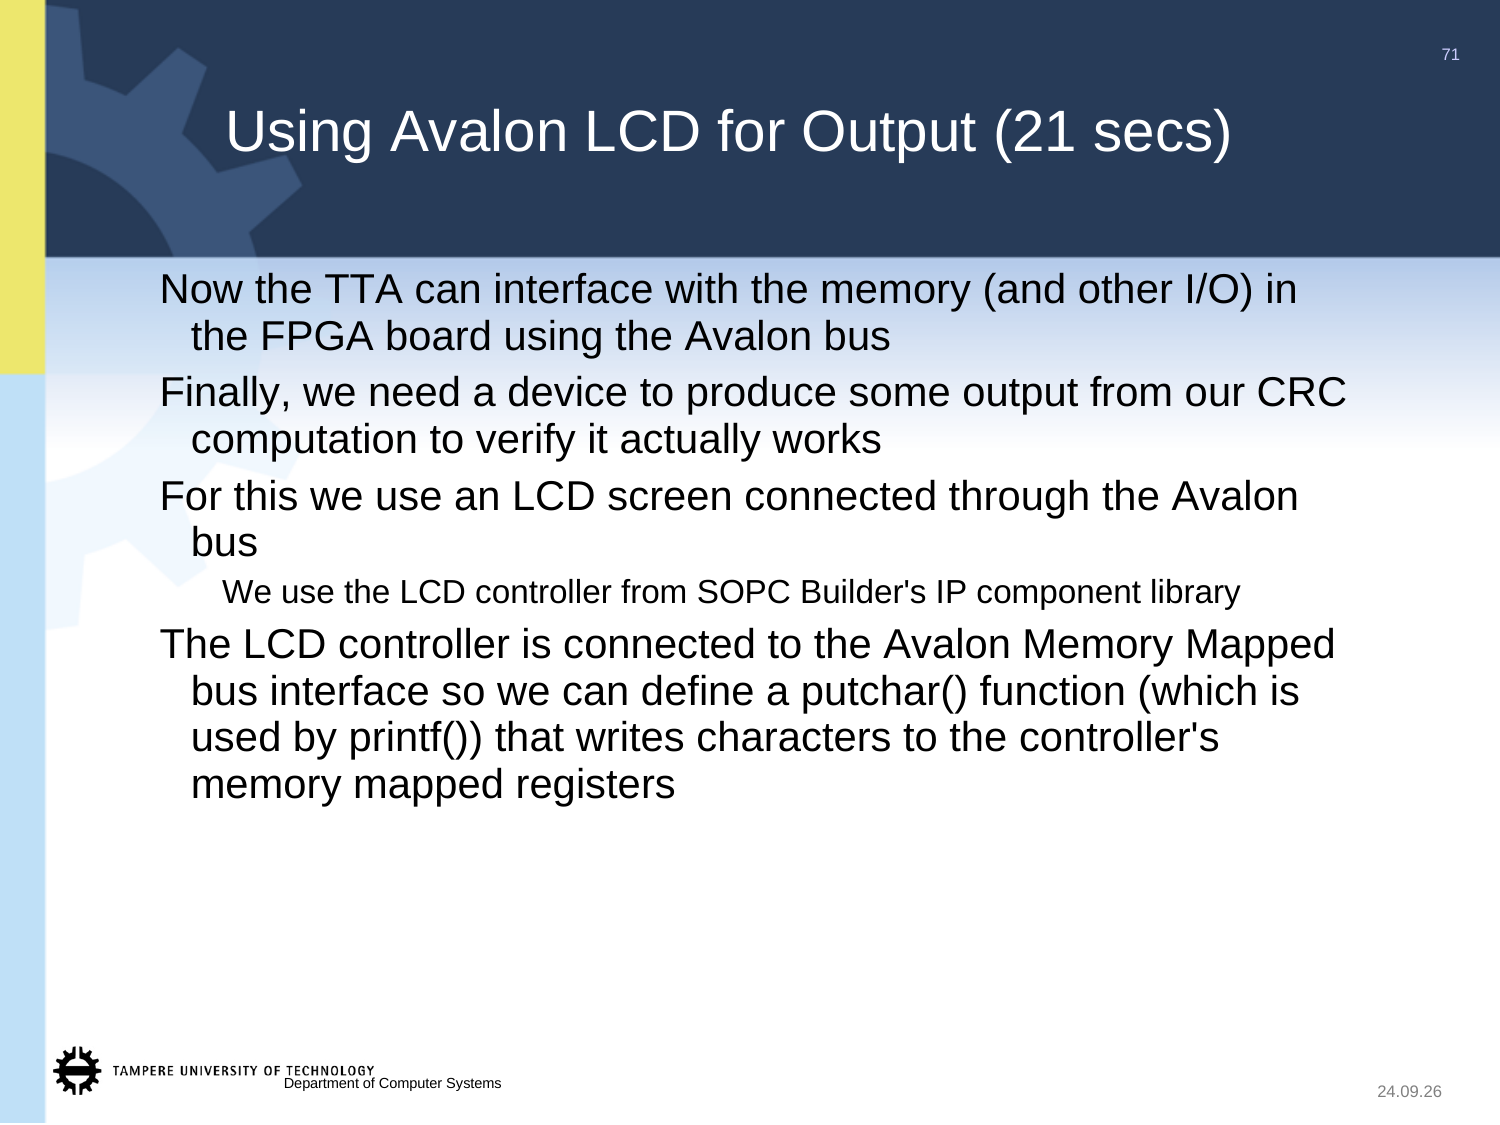

# Using Avalon LCD for Output (21 secs)
71
Now the TTA can interface with the memory (and other I/O) in the FPGA board using the Avalon bus
Finally, we need a device to produce some output from our CRC computation to verify it actually works
For this we use an LCD screen connected through the Avalon bus
We use the LCD controller from SOPC Builder's IP component library
The LCD controller is connected to the Avalon Memory Mapped bus interface so we can define a putchar() function (which is used by printf()) that writes characters to the controller's memory mapped registers